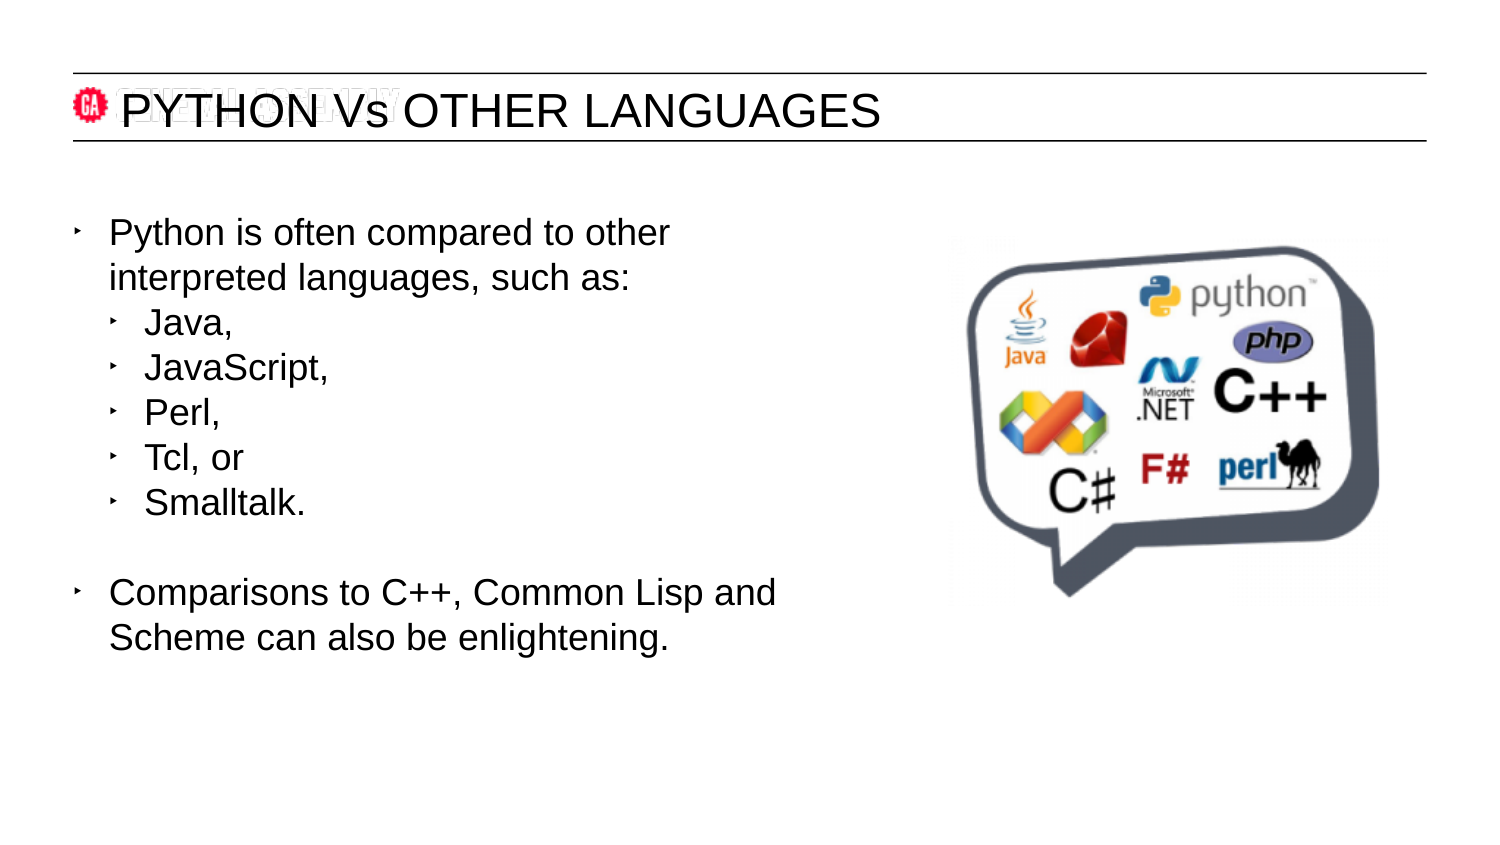

PYTHON Vs OTHER LANGUAGES
Python is often compared to other interpreted languages, such as:
Java,
JavaScript,
Perl,
Tcl, or
Smalltalk.
Comparisons to C++, Common Lisp and Scheme can also be enlightening.